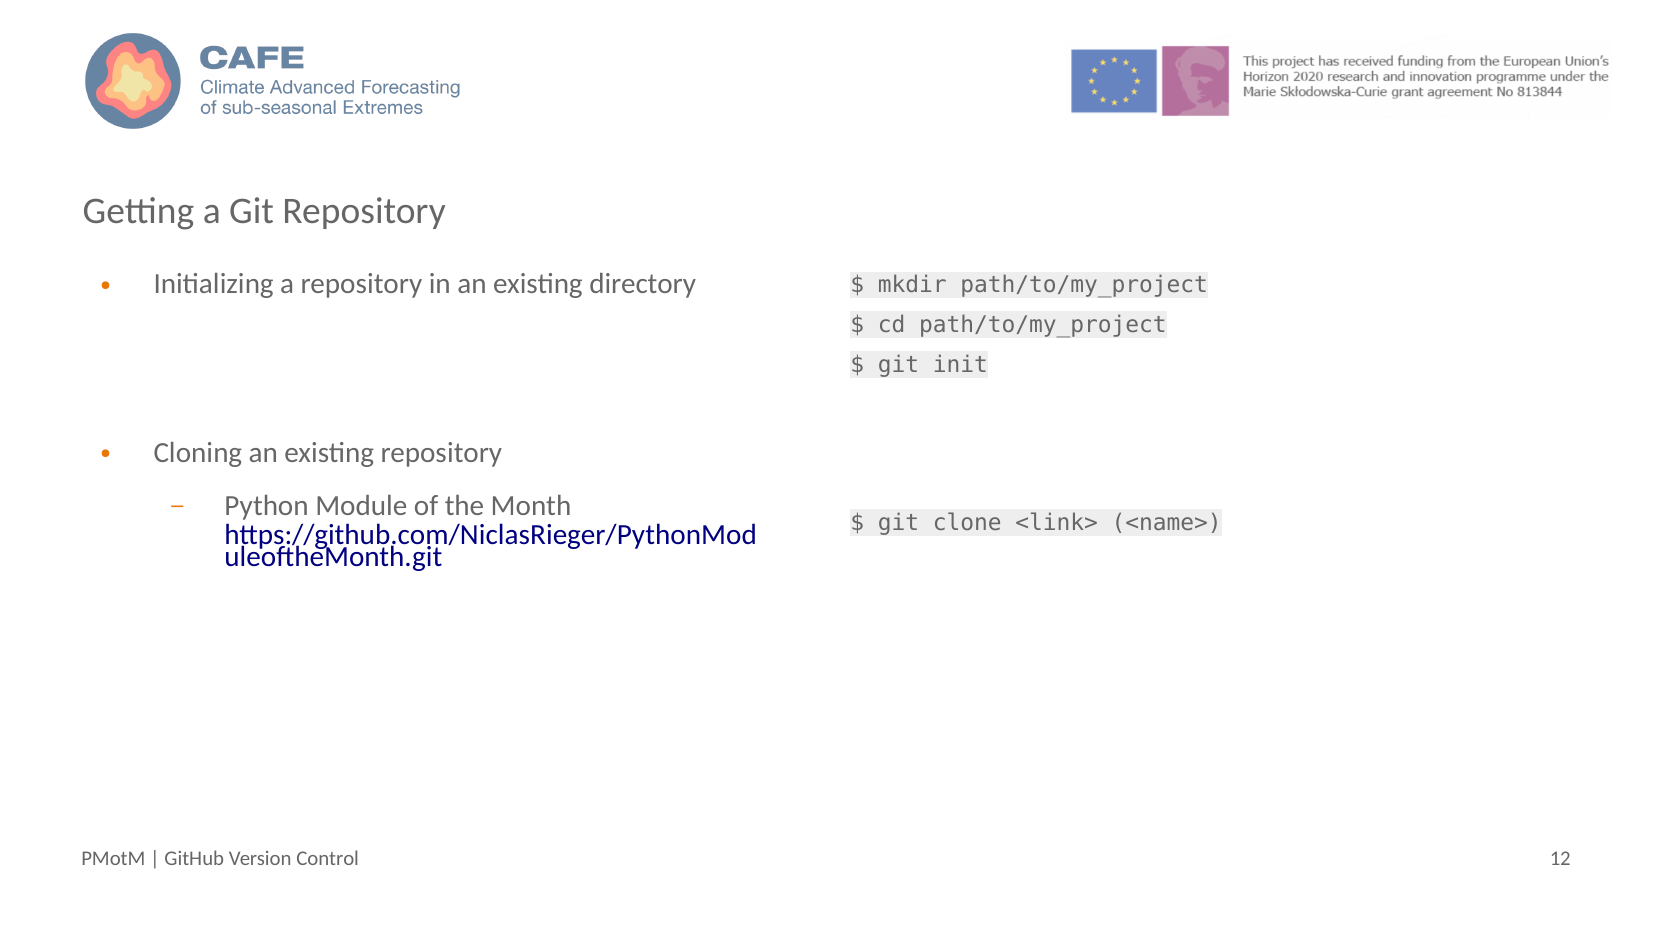

# Getting a Git Repository
Initializing a repository in an existing directory
Cloning an existing repository
Python Module of the Monthhttps://github.com/NiclasRieger/PythonModuleoftheMonth.git
$ mkdir path/to/my_project
$ cd path/to/my_project
$ git init
$ git clone <link> (<name>)
PMotM | GitHub Version Control
12